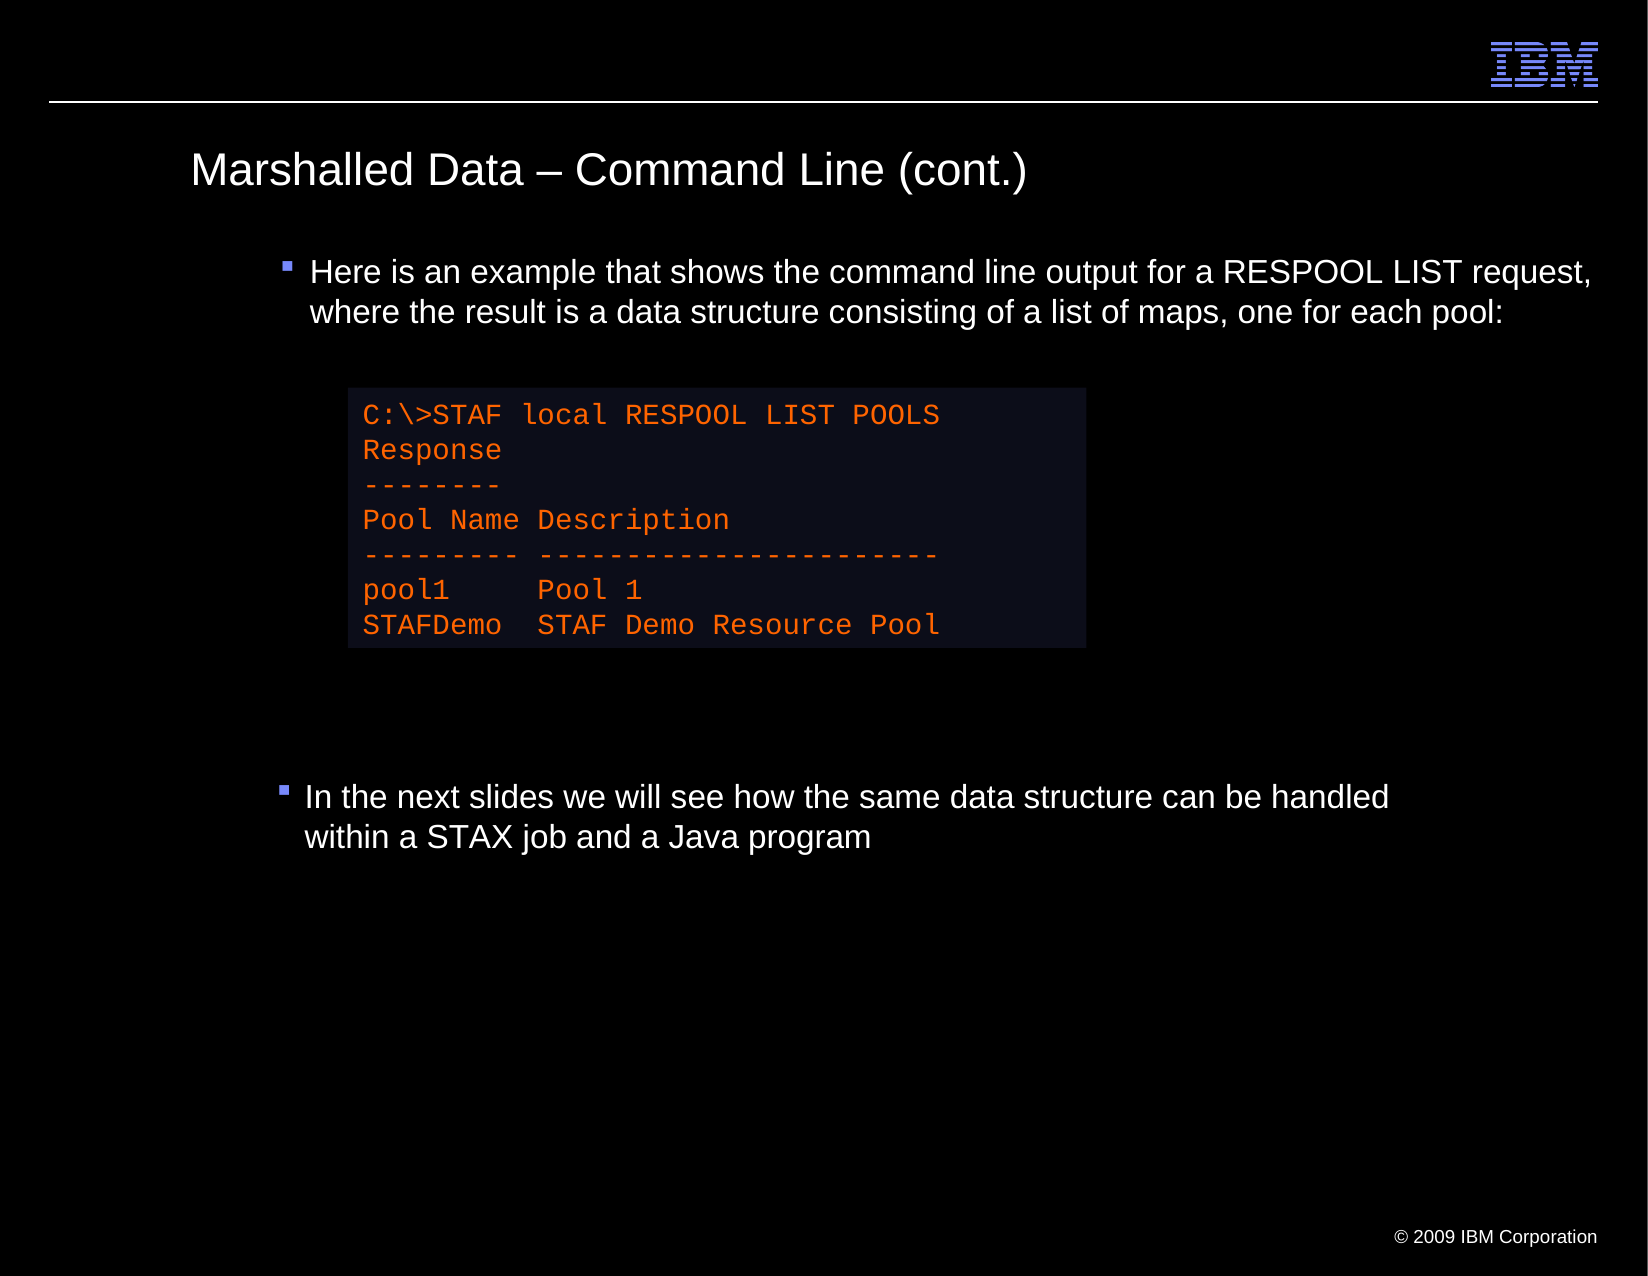

# Marshalled Data – Command Line (cont.)
Here is an example that shows the command line output for a RESPOOL LIST request, where the result is a data structure consisting of a list of maps, one for each pool:
C:\>STAF local RESPOOL LIST POOLS
Response
--------
Pool Name Description
--------- -----------------------
pool1 Pool 1
STAFDemo STAF Demo Resource Pool
 In the next slides we will see how the same data structure can be handled
 within a STAX job and a Java program